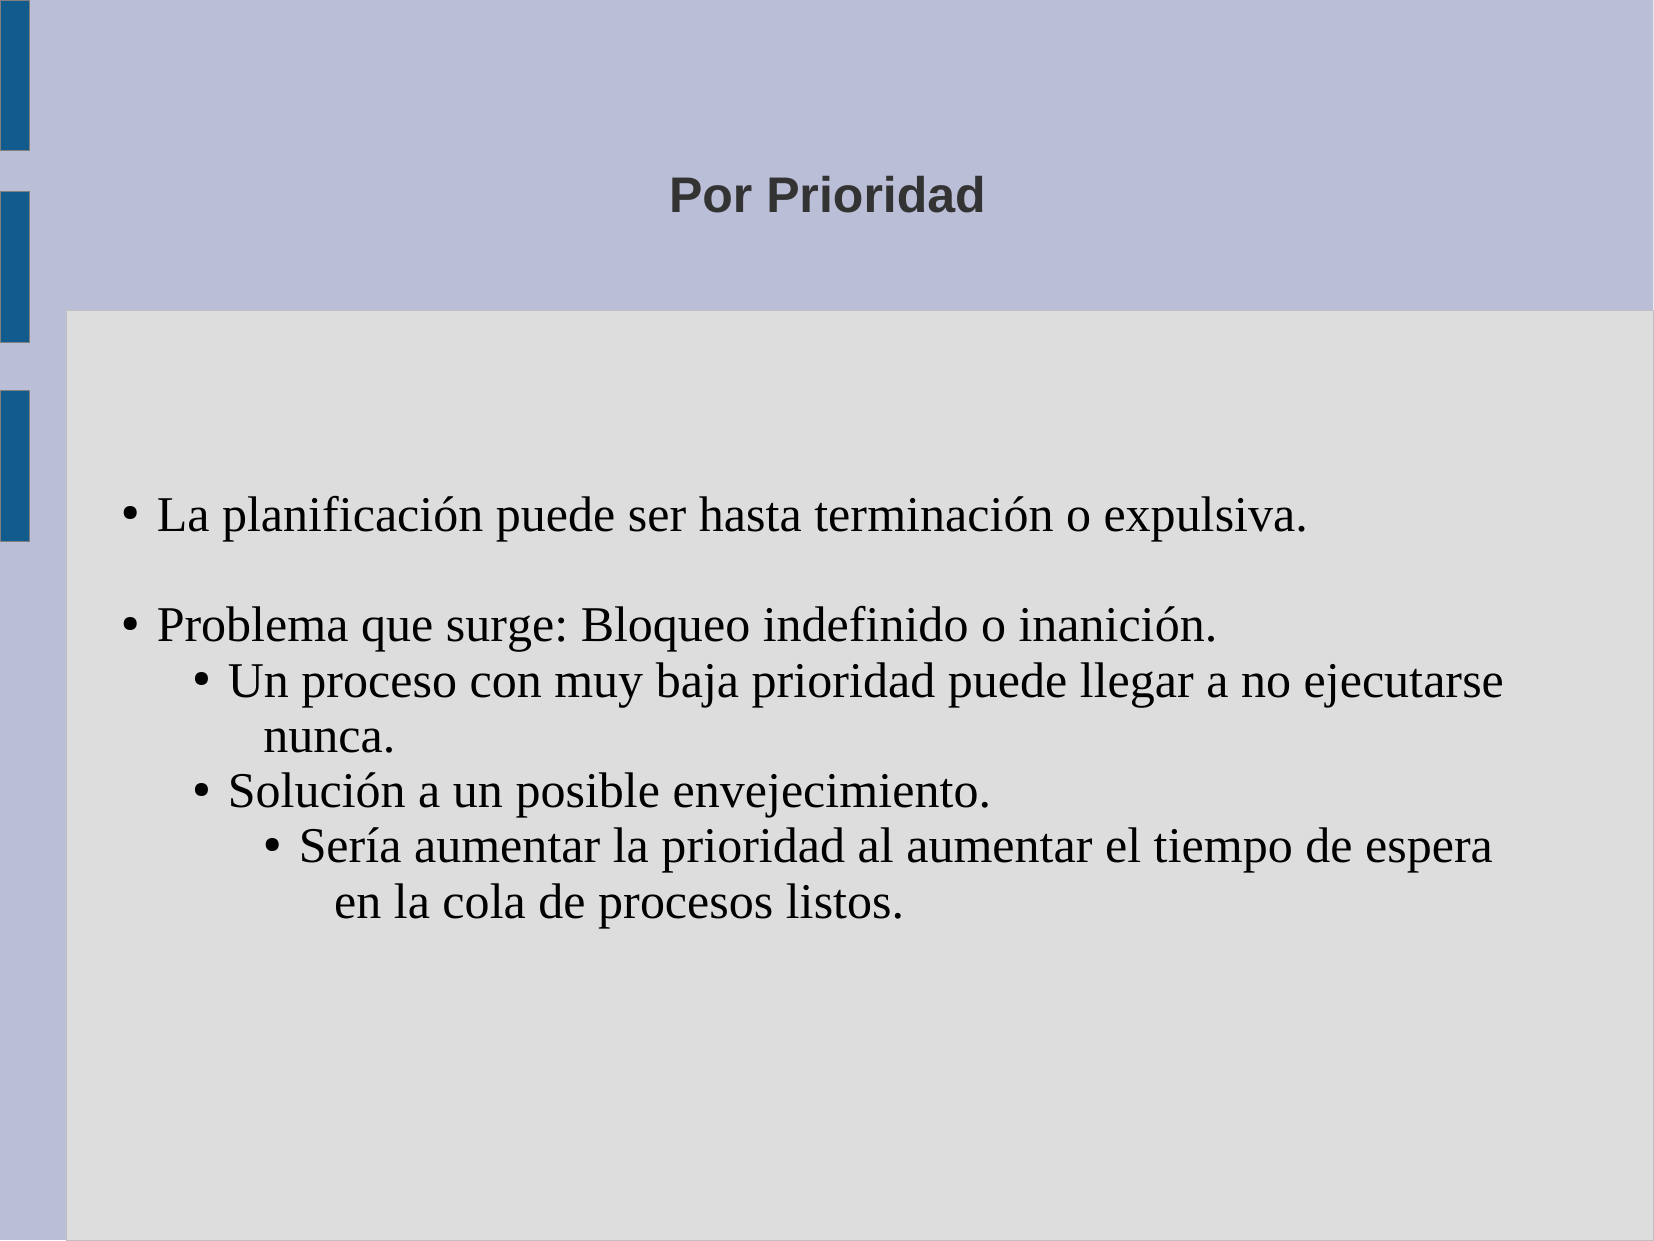

# Por Prioridad
La planificación puede ser hasta terminación o expulsiva.
Problema que surge: Bloqueo indefinido o inanición.
Un proceso con muy baja prioridad puede llegar a no ejecutarse nunca.
Solución a un posible envejecimiento.
Sería aumentar la prioridad al aumentar el tiempo de espera en la cola de procesos listos.